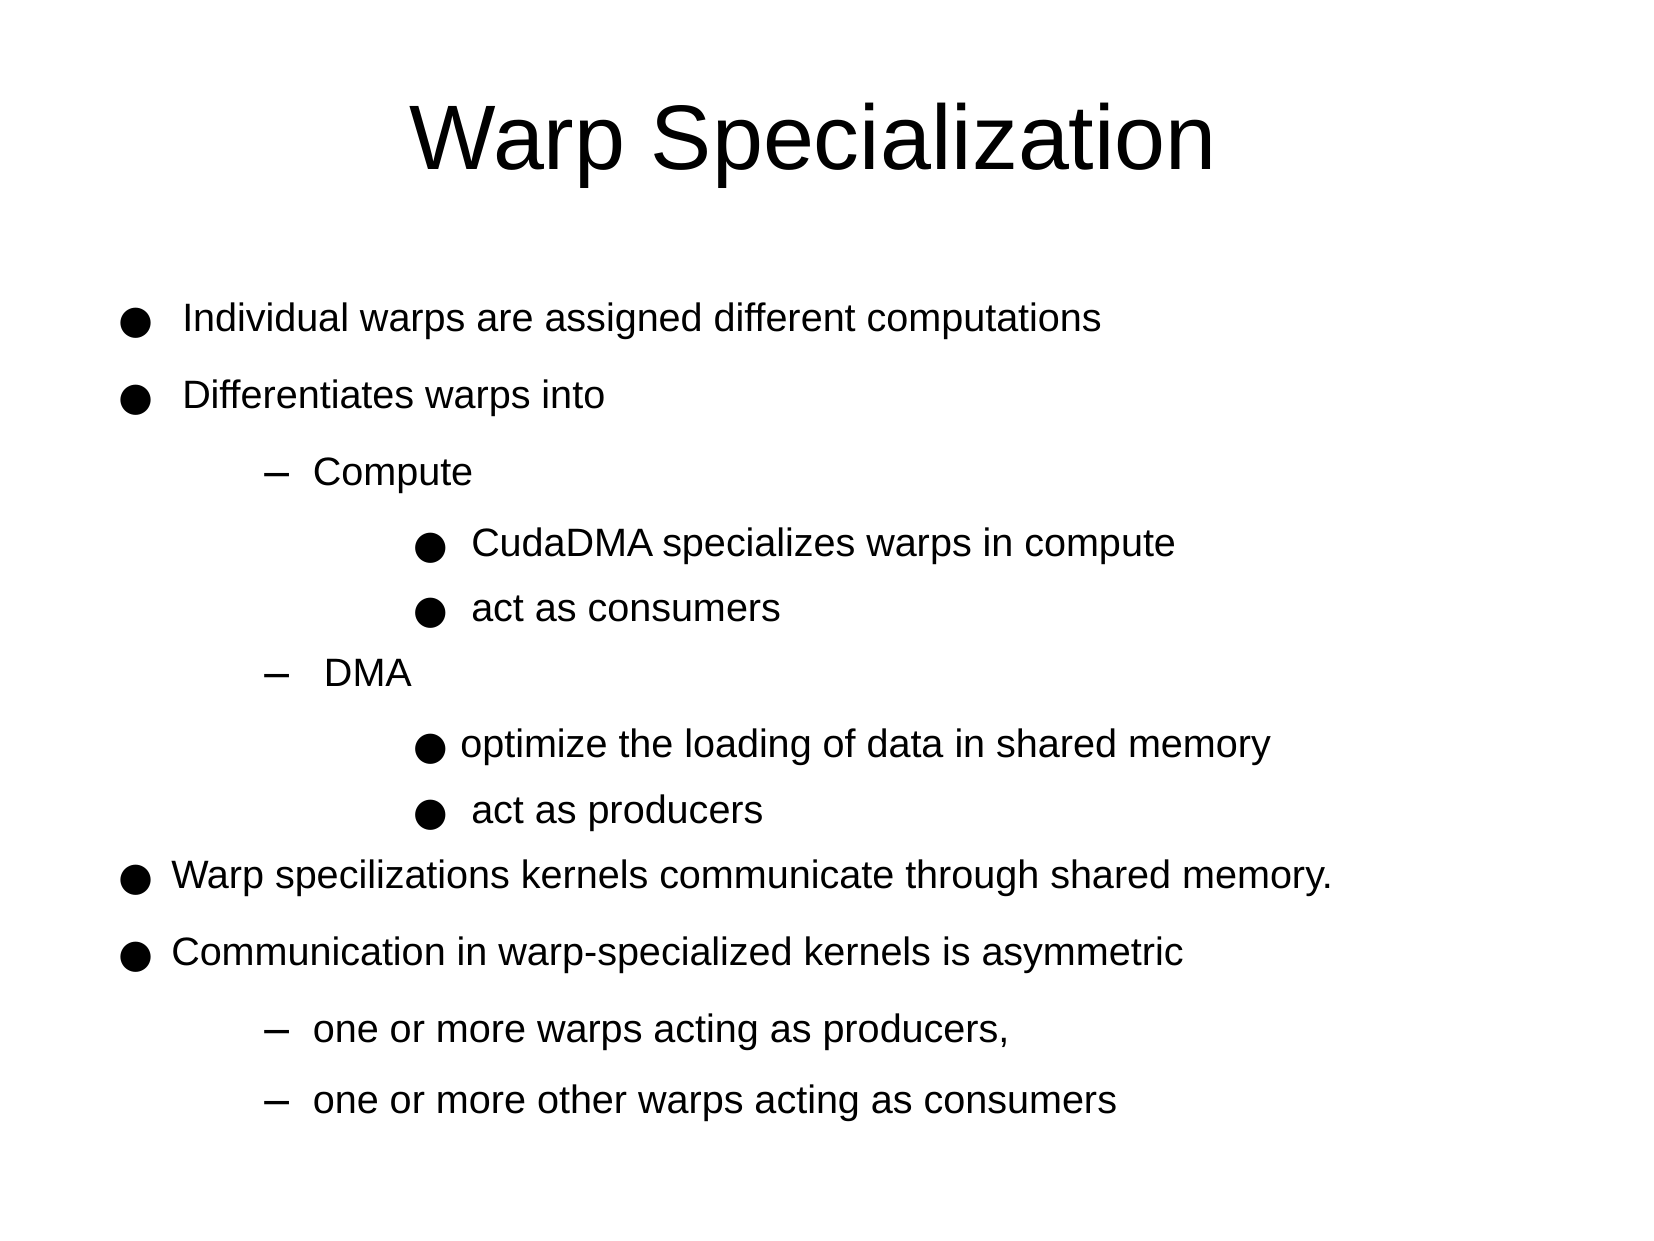

Warp Specialization
 Individual warps are assigned different computations
 Differentiates warps into
Compute
 CudaDMA specializes warps in compute
 act as consumers
 DMA
optimize the loading of data in shared memory
 act as producers
Warp specilizations kernels communicate through shared memory.
Communication in warp-specialized kernels is asymmetric
one or more warps acting as producers,
one or more other warps acting as consumers